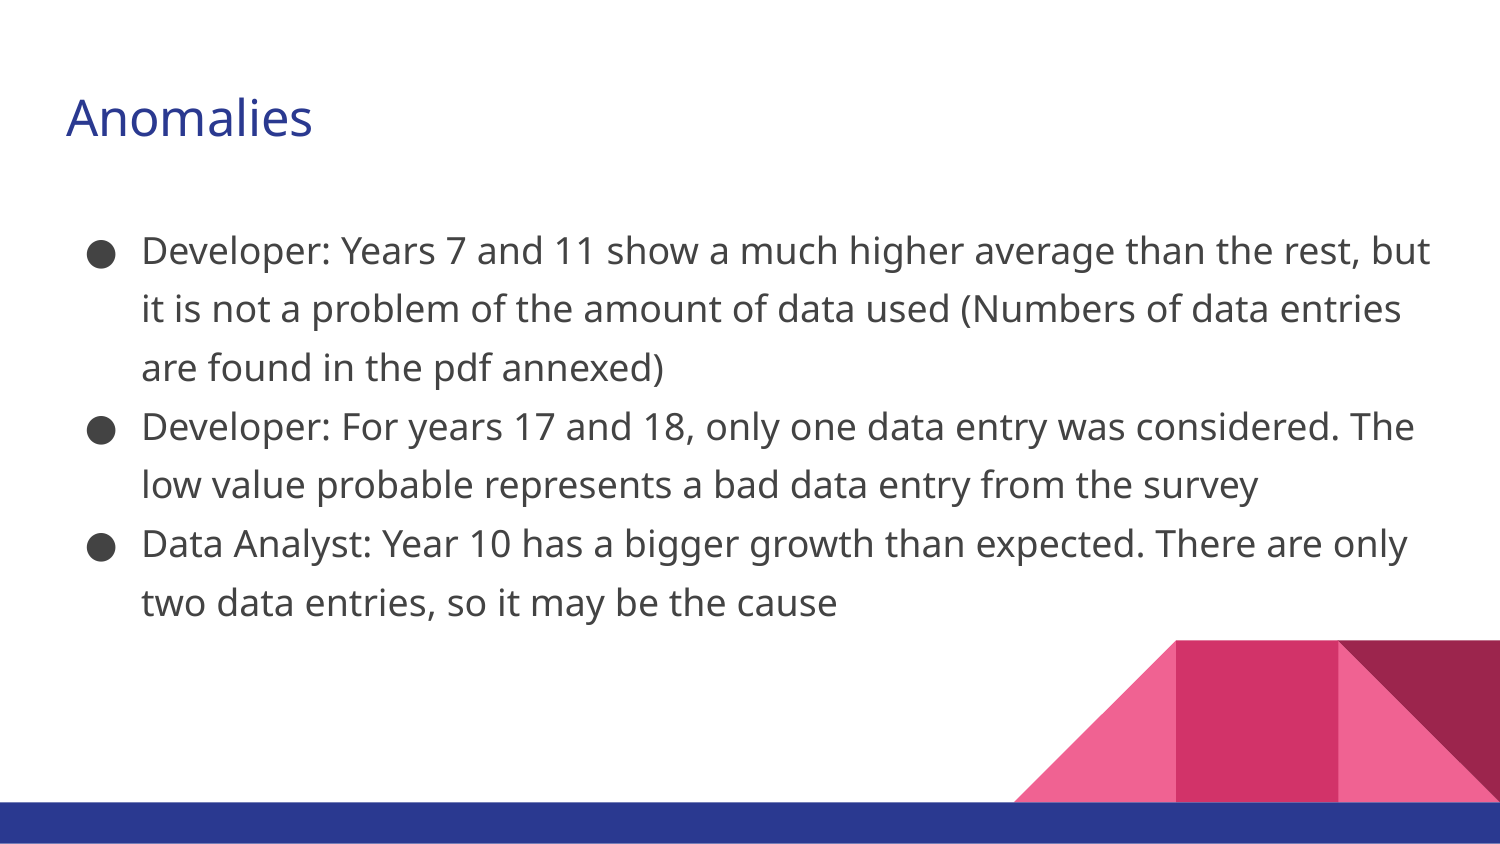

# Anomalies
Developer: Years 7 and 11 show a much higher average than the rest, but it is not a problem of the amount of data used (Numbers of data entries are found in the pdf annexed)
Developer: For years 17 and 18, only one data entry was considered. The low value probable represents a bad data entry from the survey
Data Analyst: Year 10 has a bigger growth than expected. There are only two data entries, so it may be the cause